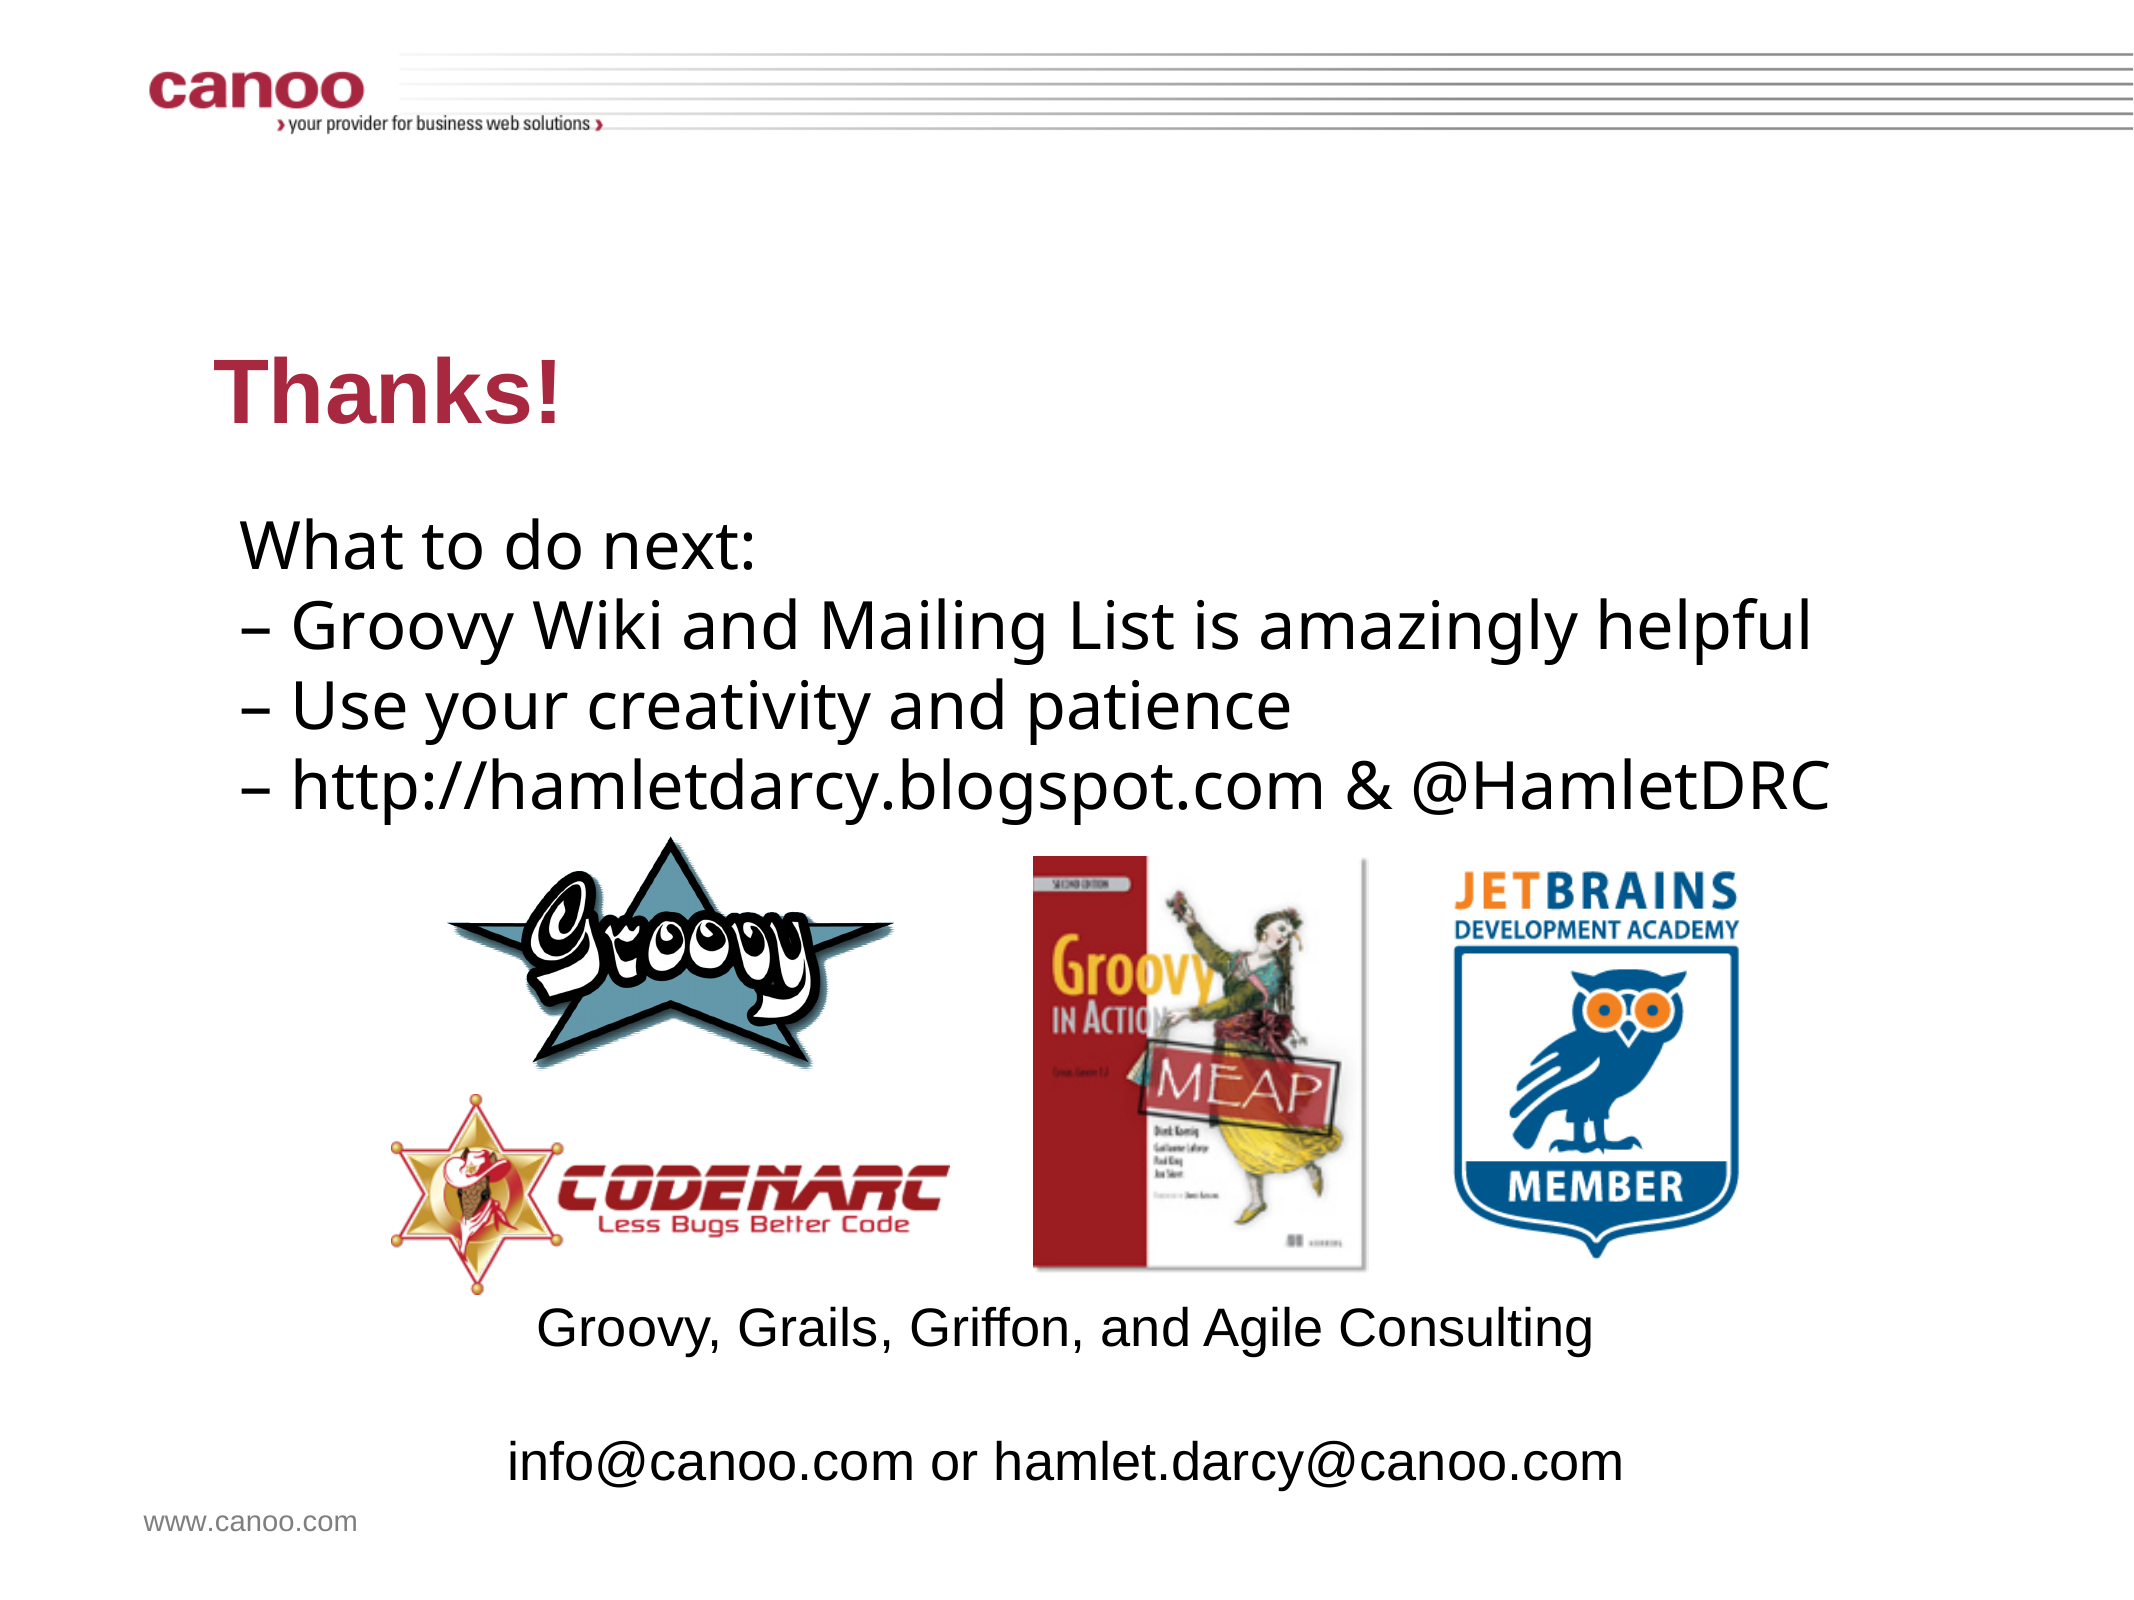

# Thanks!
What to do next:
– Groovy Wiki and Mailing List is amazingly helpful
– Use your creativity and patience
– http://hamletdarcy.blogspot.com & @HamletDRC
Groovy, Grails, Griffon, and Agile Consulting
info@canoo.com or hamlet.darcy@canoo.com